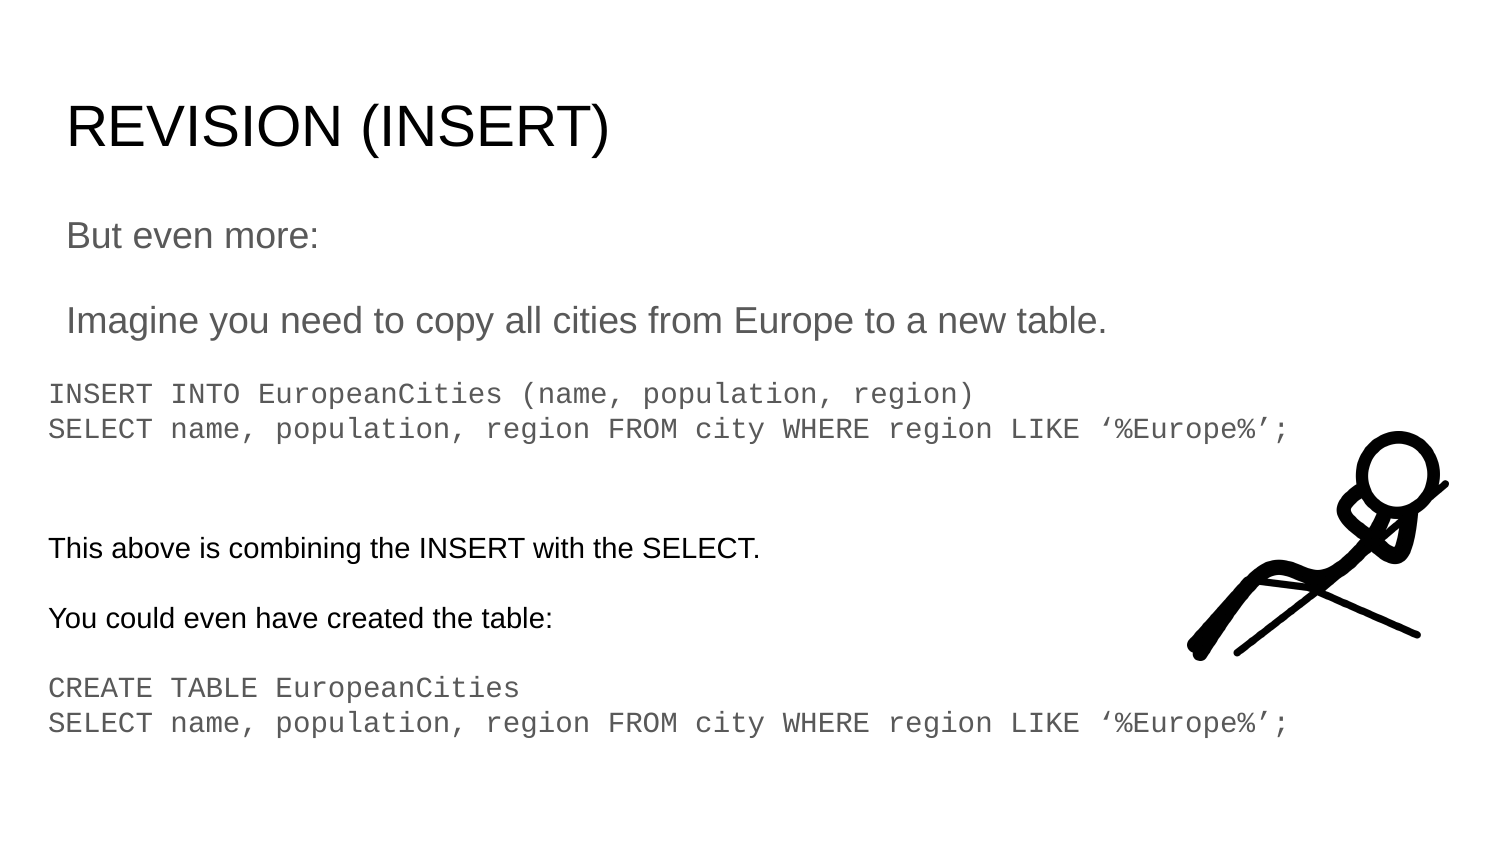

# REVISION (INSERT)
But even more:
Imagine you need to copy all cities from Europe to a new table.
INSERT INTO EuropeanCities (name, population, region)
SELECT name, population, region FROM city WHERE region LIKE ‘%Europe%’;
This above is combining the INSERT with the SELECT.
You could even have created the table:
CREATE TABLE EuropeanCities
SELECT name, population, region FROM city WHERE region LIKE ‘%Europe%’;